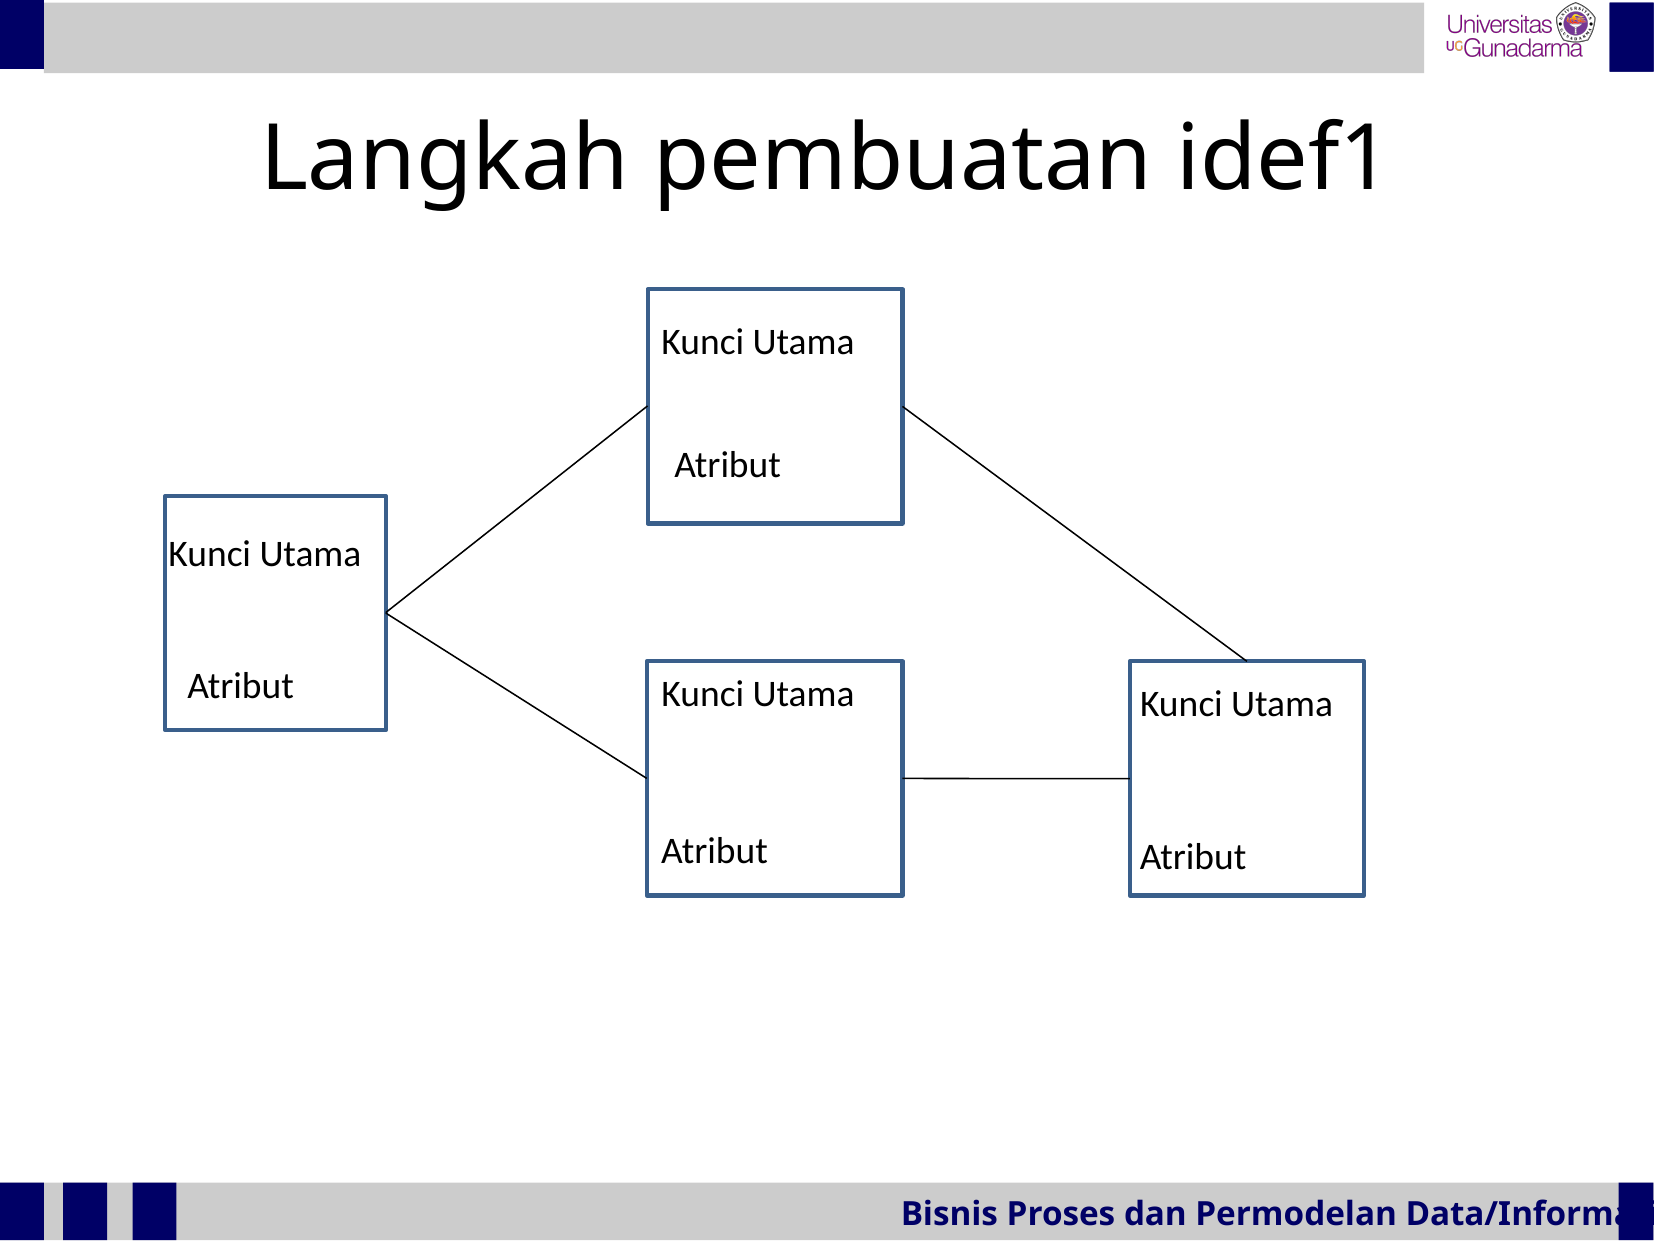

# Langkah pembuatan idef1
Kunci Utama
Atribut
Kunci Utama
Atribut
Kunci Utama
Kunci Utama
Atribut
Atribut